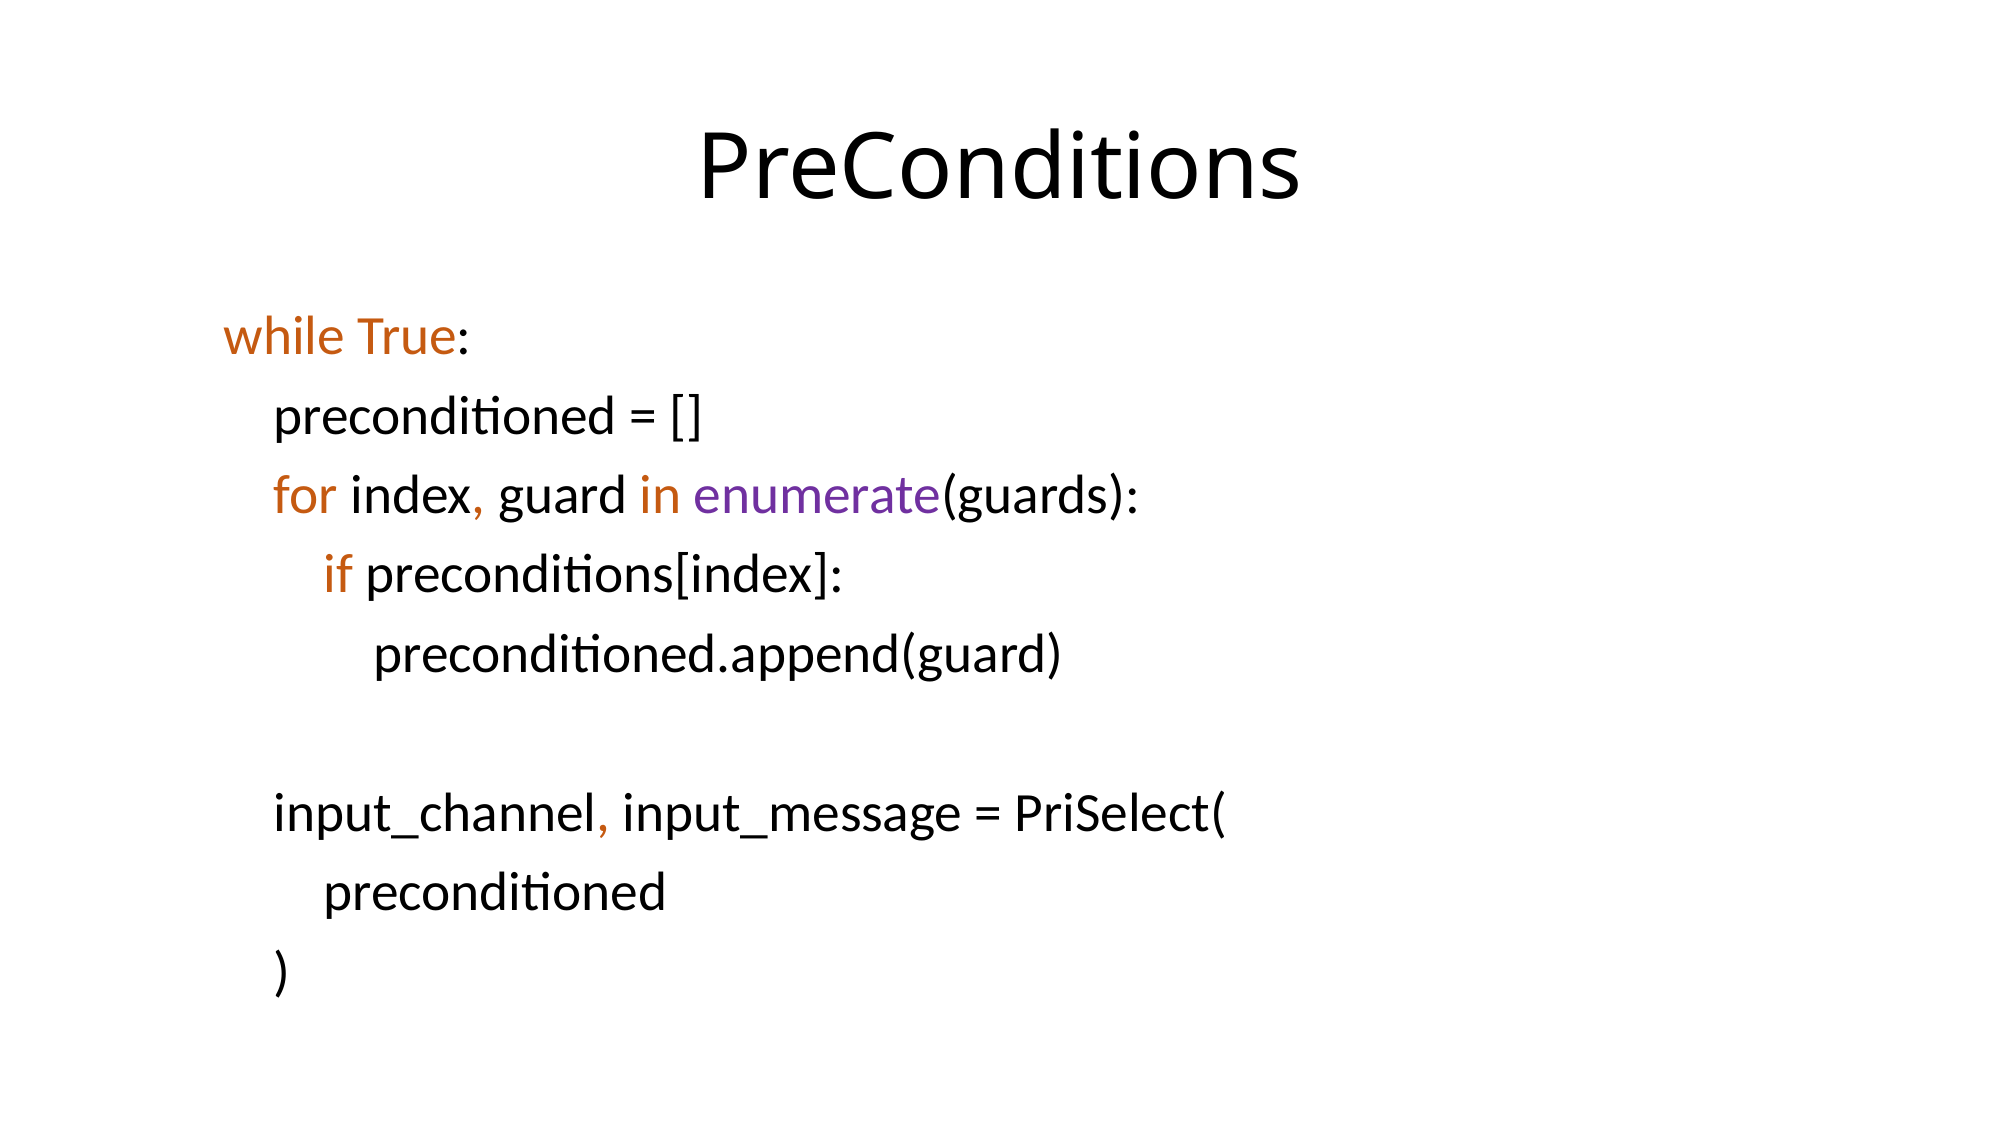

# PreConditions
	while True:
		 preconditioned = []
		 for index, guard in enumerate(guards):
			 if preconditions[index]:
				 preconditioned.append(guard)
		 input_channel, input_message = PriSelect(
			 preconditioned
		 )